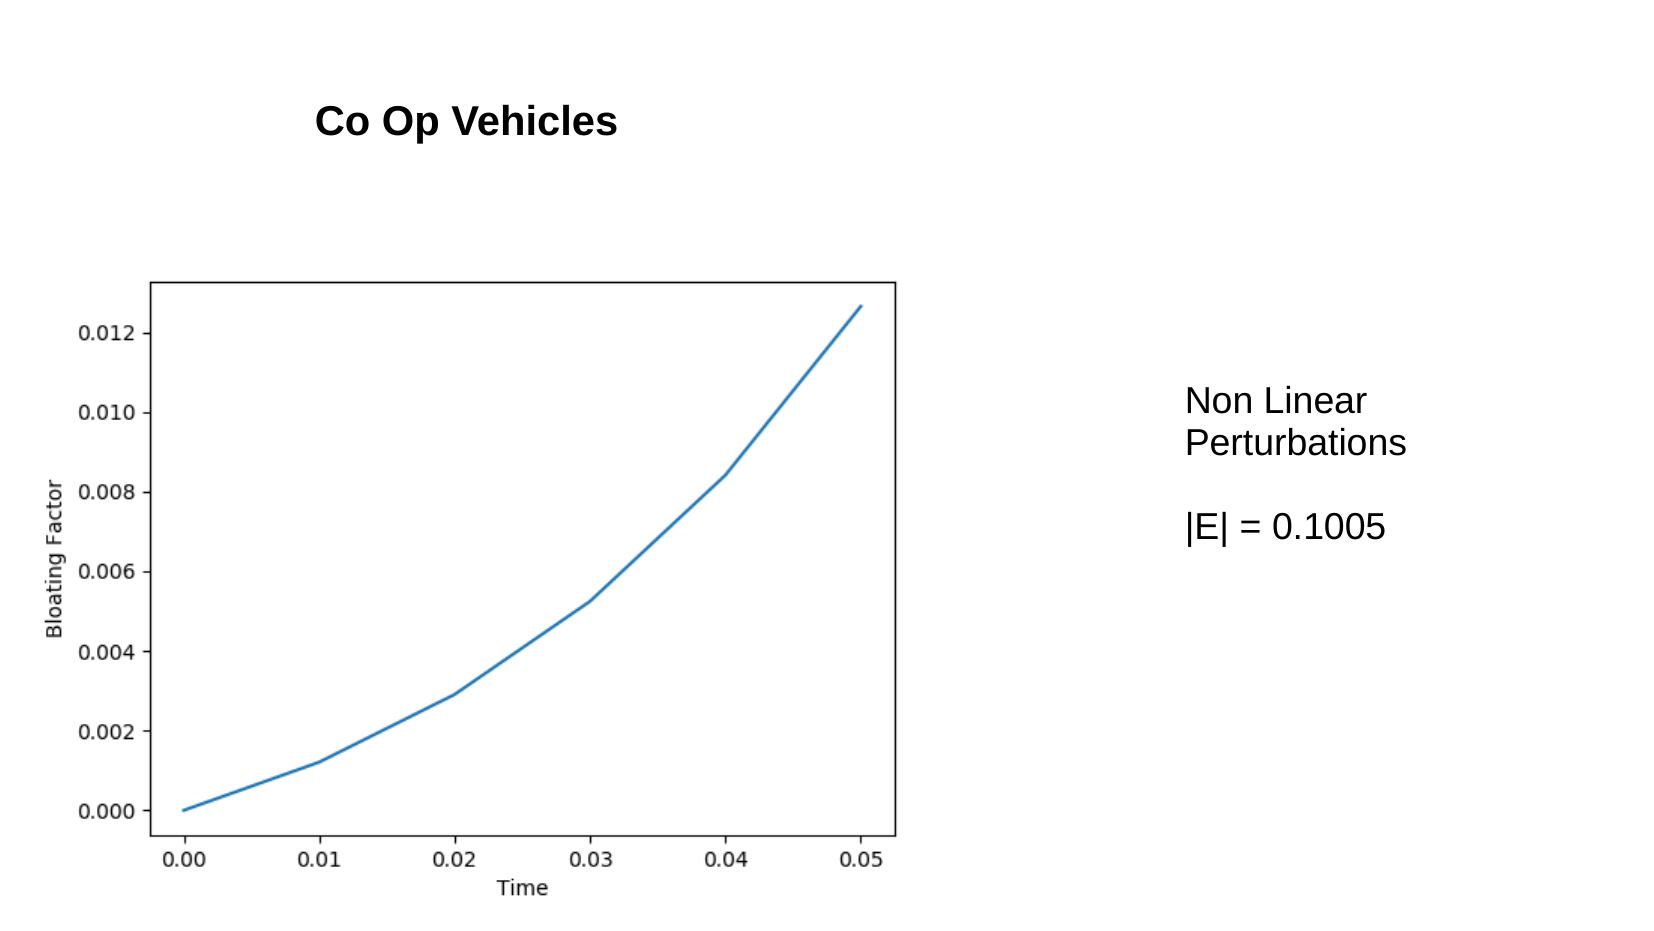

Co Op Vehicles
Non Linear Perturbations
|E| = 0.1005